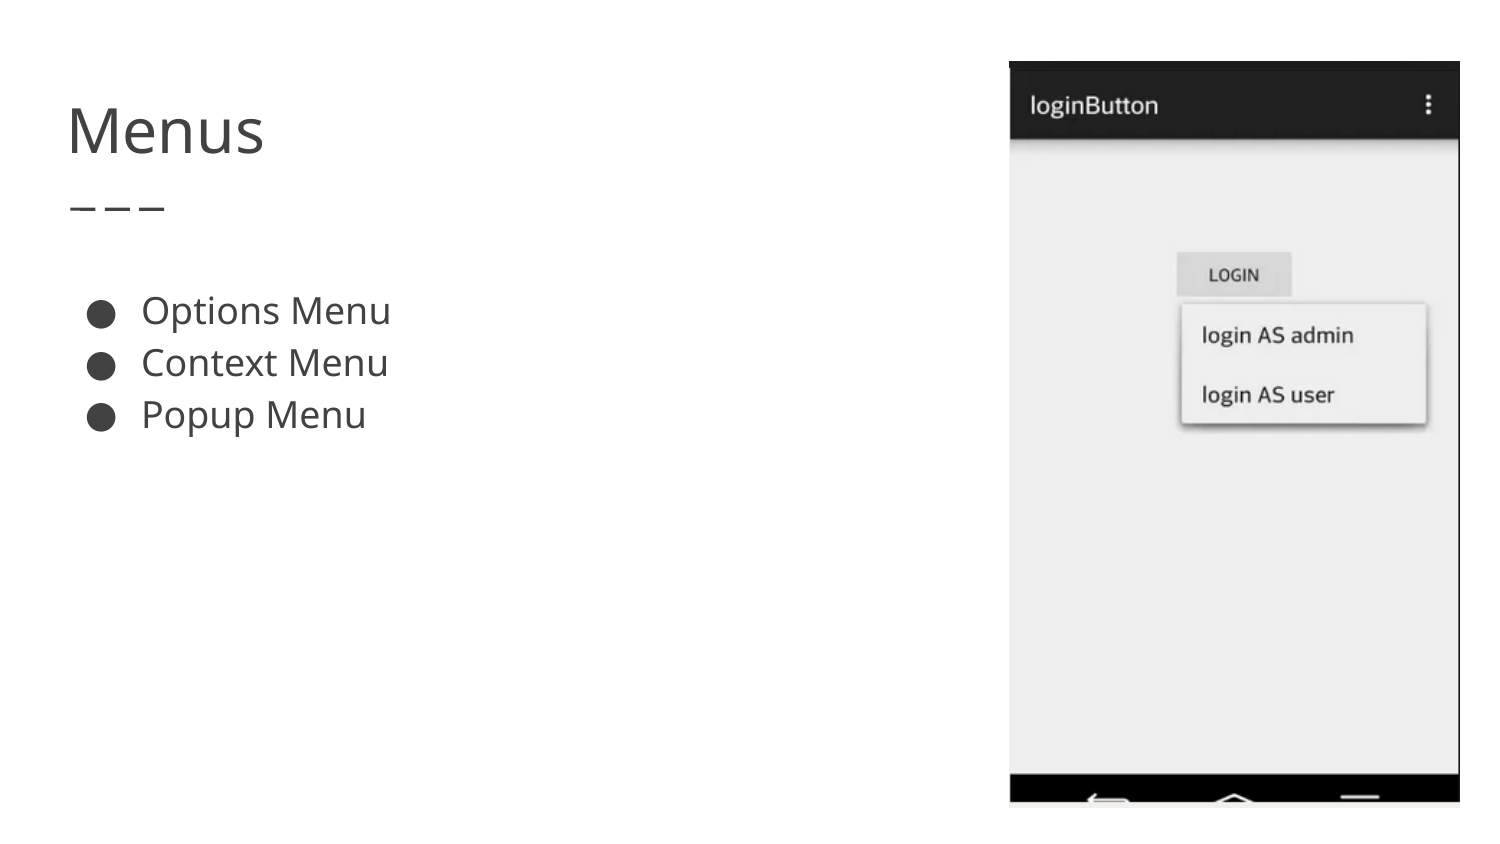

# Menus
Options Menu
Context Menu
Popup Menu